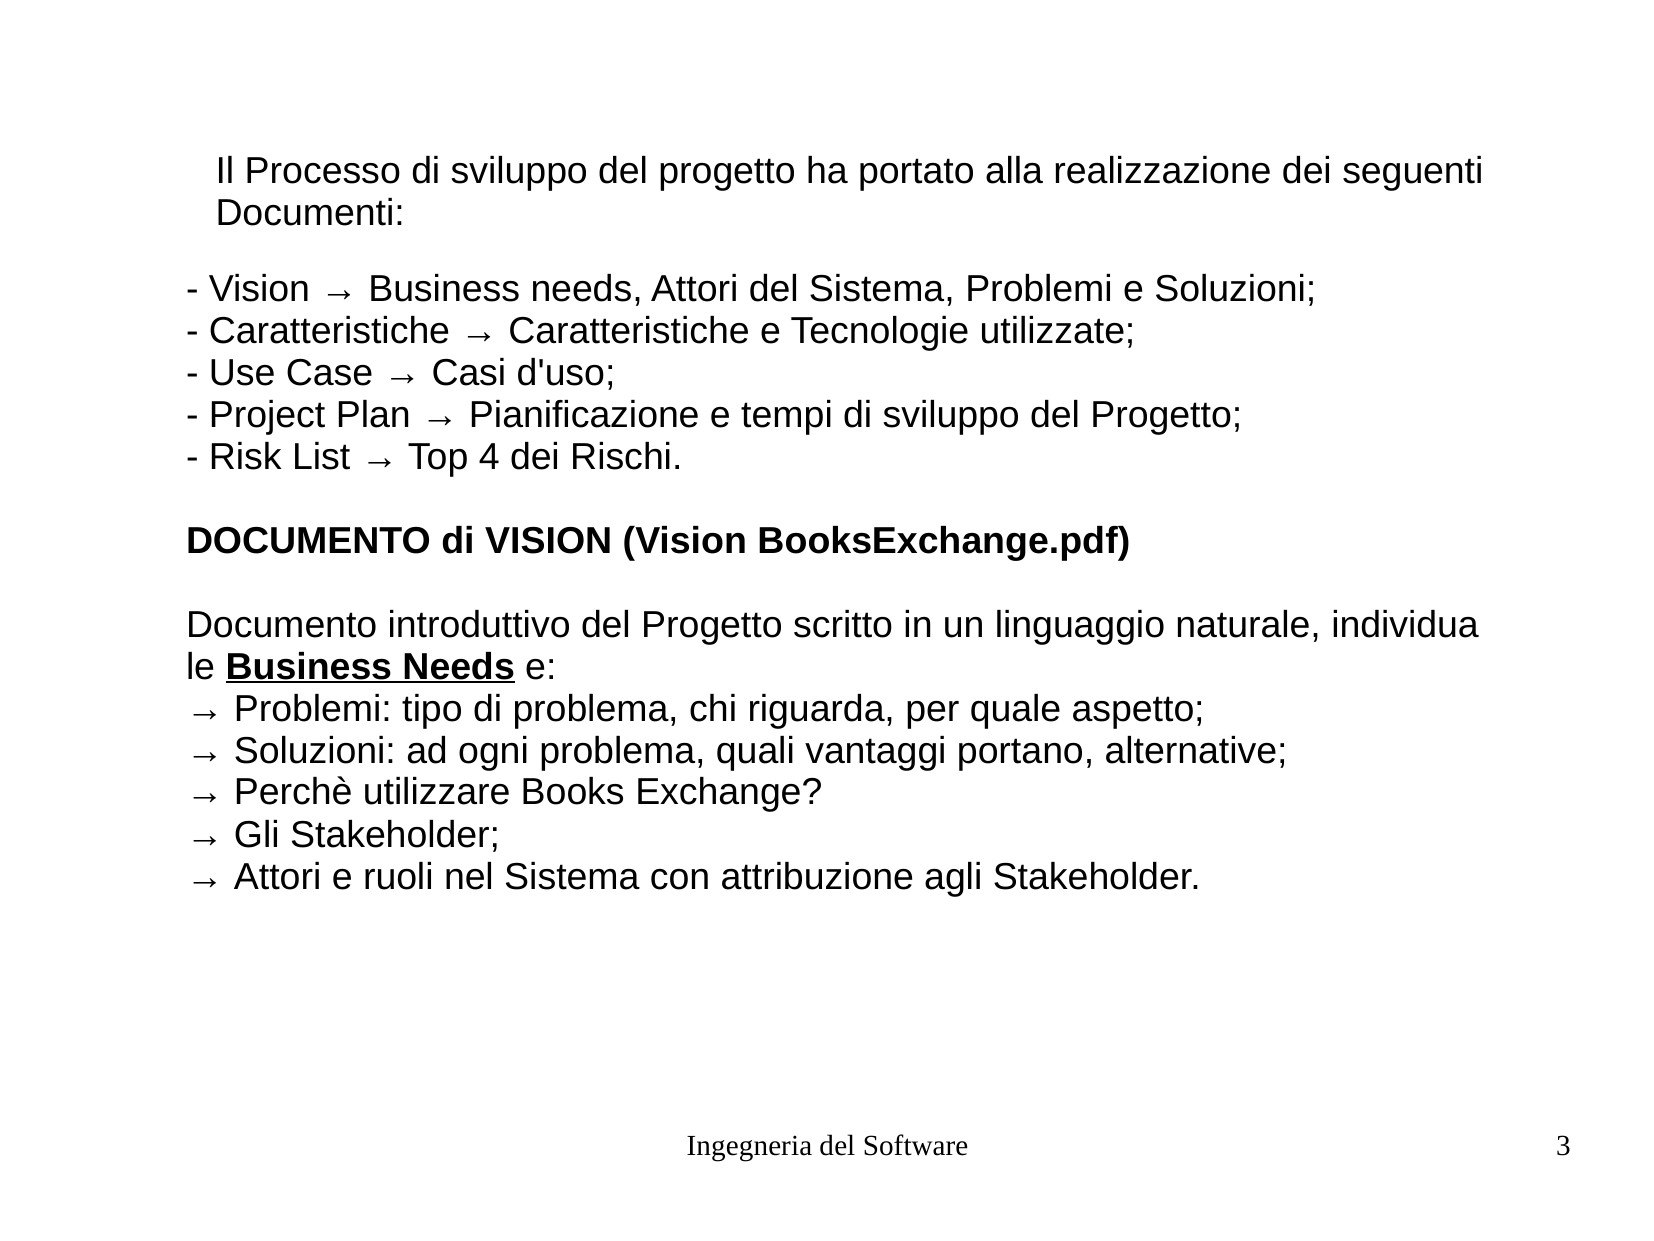

Il Processo di sviluppo del progetto ha portato alla realizzazione dei seguenti
Documenti:
- Vision → Business needs, Attori del Sistema, Problemi e Soluzioni;
- Caratteristiche → Caratteristiche e Tecnologie utilizzate;
- Use Case → Casi d'uso;
- Project Plan → Pianificazione e tempi di sviluppo del Progetto;
- Risk List → Top 4 dei Rischi.
DOCUMENTO di VISION (Vision BooksExchange.pdf)
Documento introduttivo del Progetto scritto in un linguaggio naturale, individua
le Business Needs e:
→ Problemi: tipo di problema, chi riguarda, per quale aspetto;
→ Soluzioni: ad ogni problema, quali vantaggi portano, alternative;
→ Perchè utilizzare Books Exchange?
→ Gli Stakeholder;
→ Attori e ruoli nel Sistema con attribuzione agli Stakeholder.
Ingegneria del Software
3